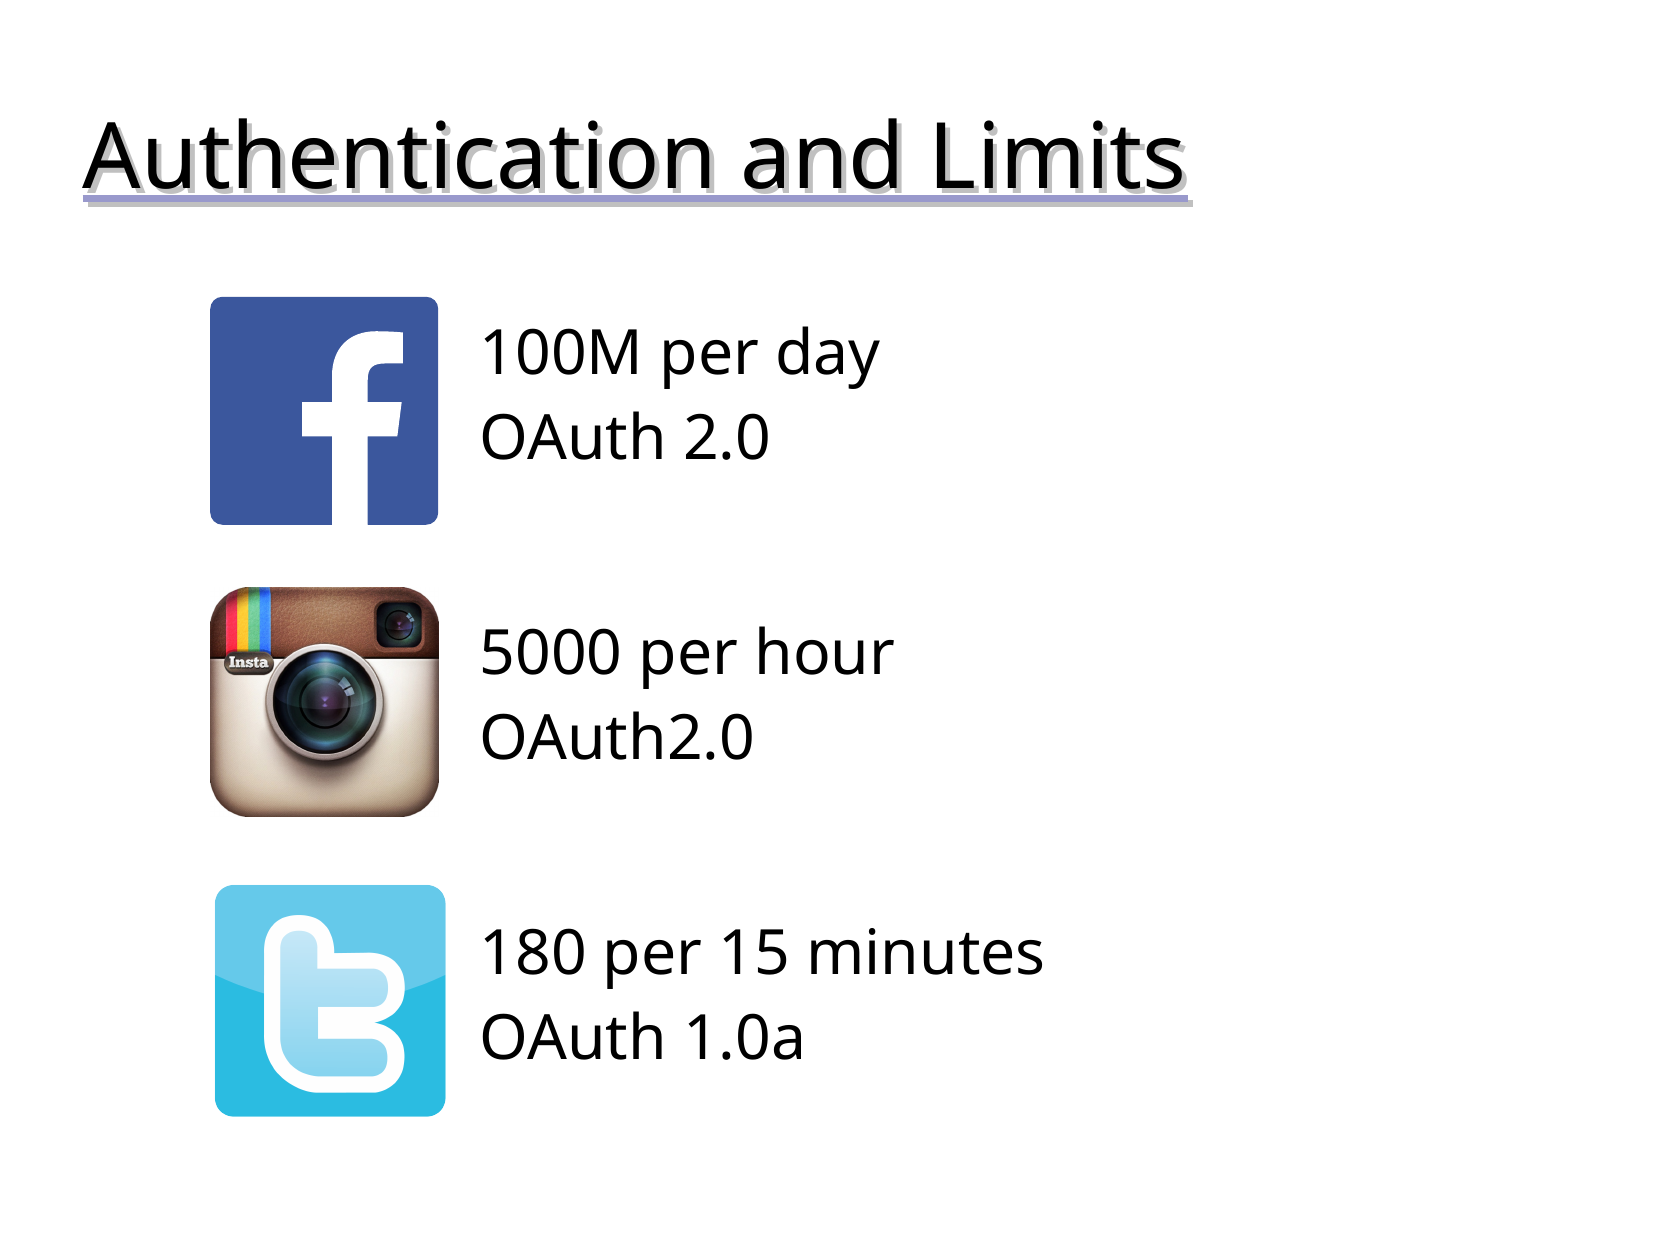

# Authentication and Limits
100M per day
OAuth 2.0
5000 per hour
OAuth2.0
180 per 15 minutes
OAuth 1.0a